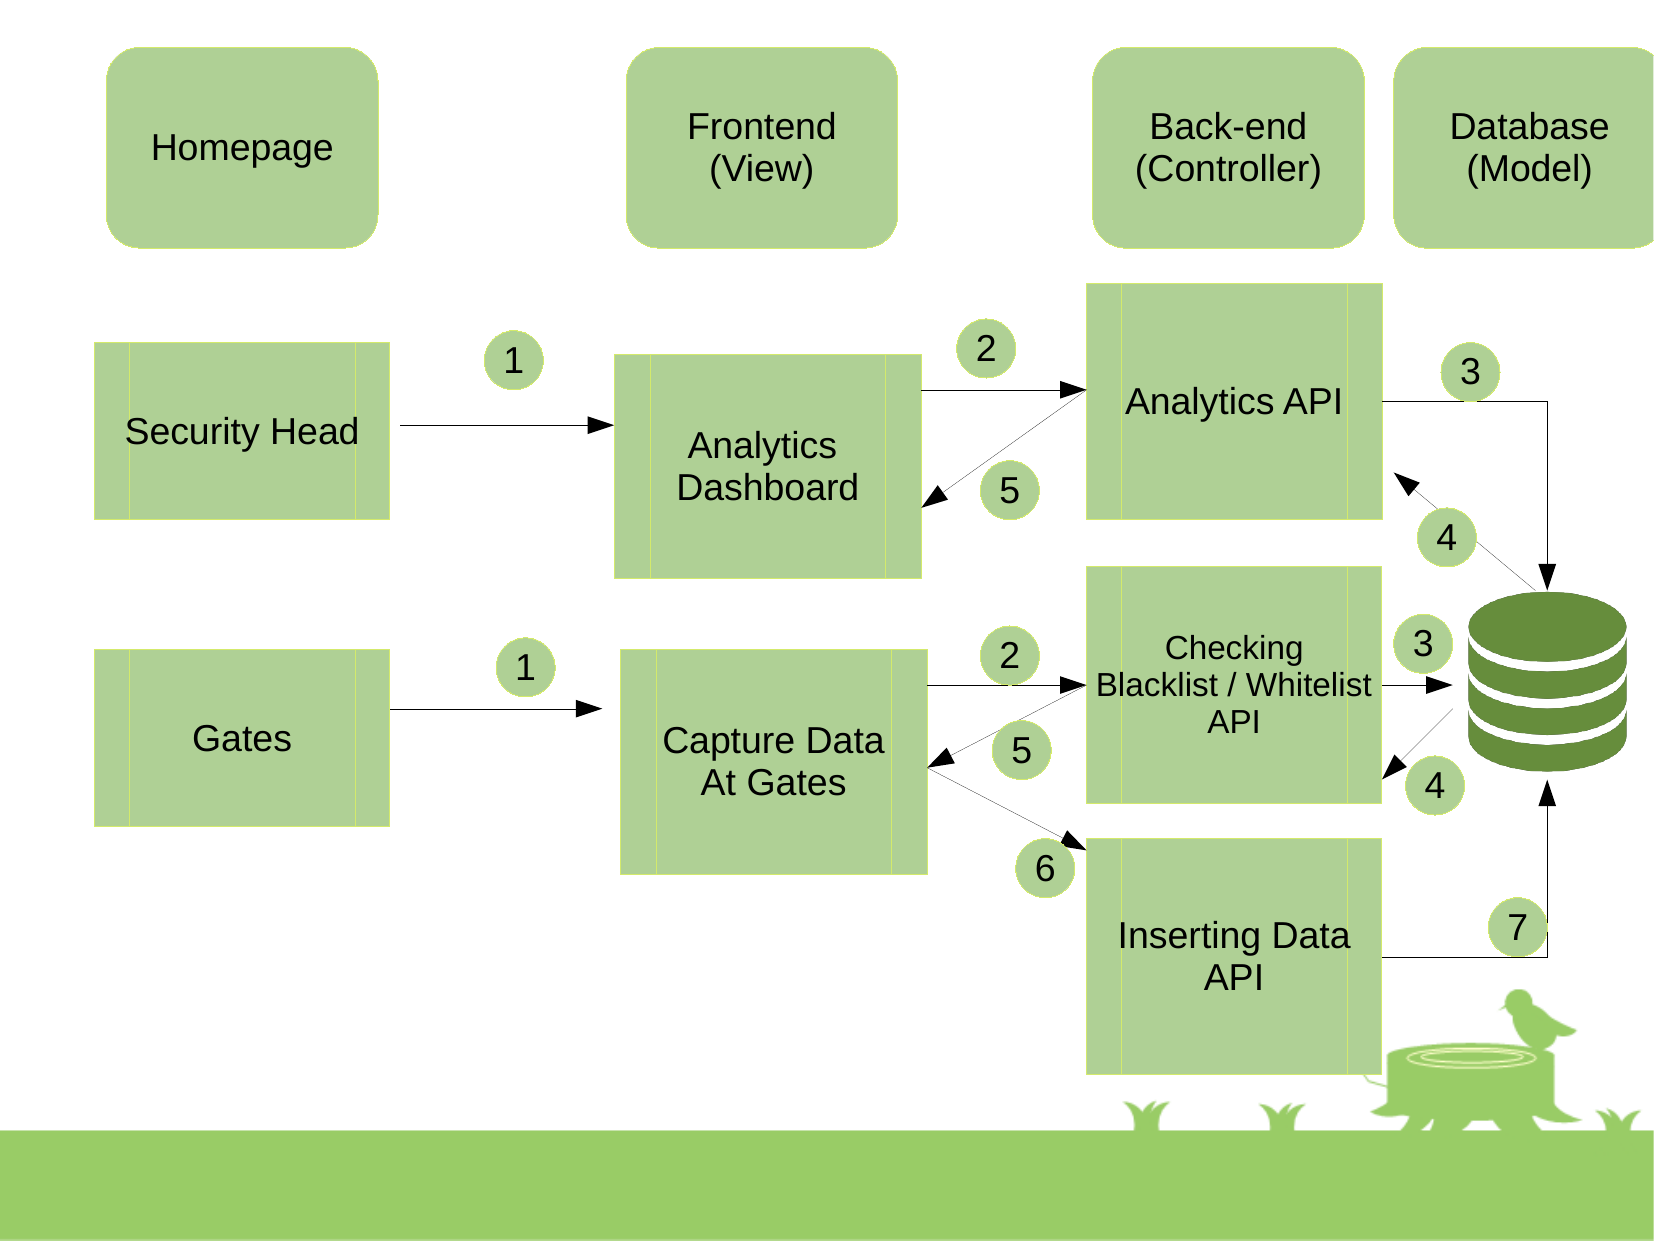

Homepage
Frontend
(View)
Back-end
(Controller)
Database
(Model)
Analytics API
2
1
Security Head
3
Analytics
Dashboard
5
4
Checking
Blacklist / Whitelist
API
3
2
1
Gates
Capture Data
At Gates
5
4
6
Inserting Data
API
7